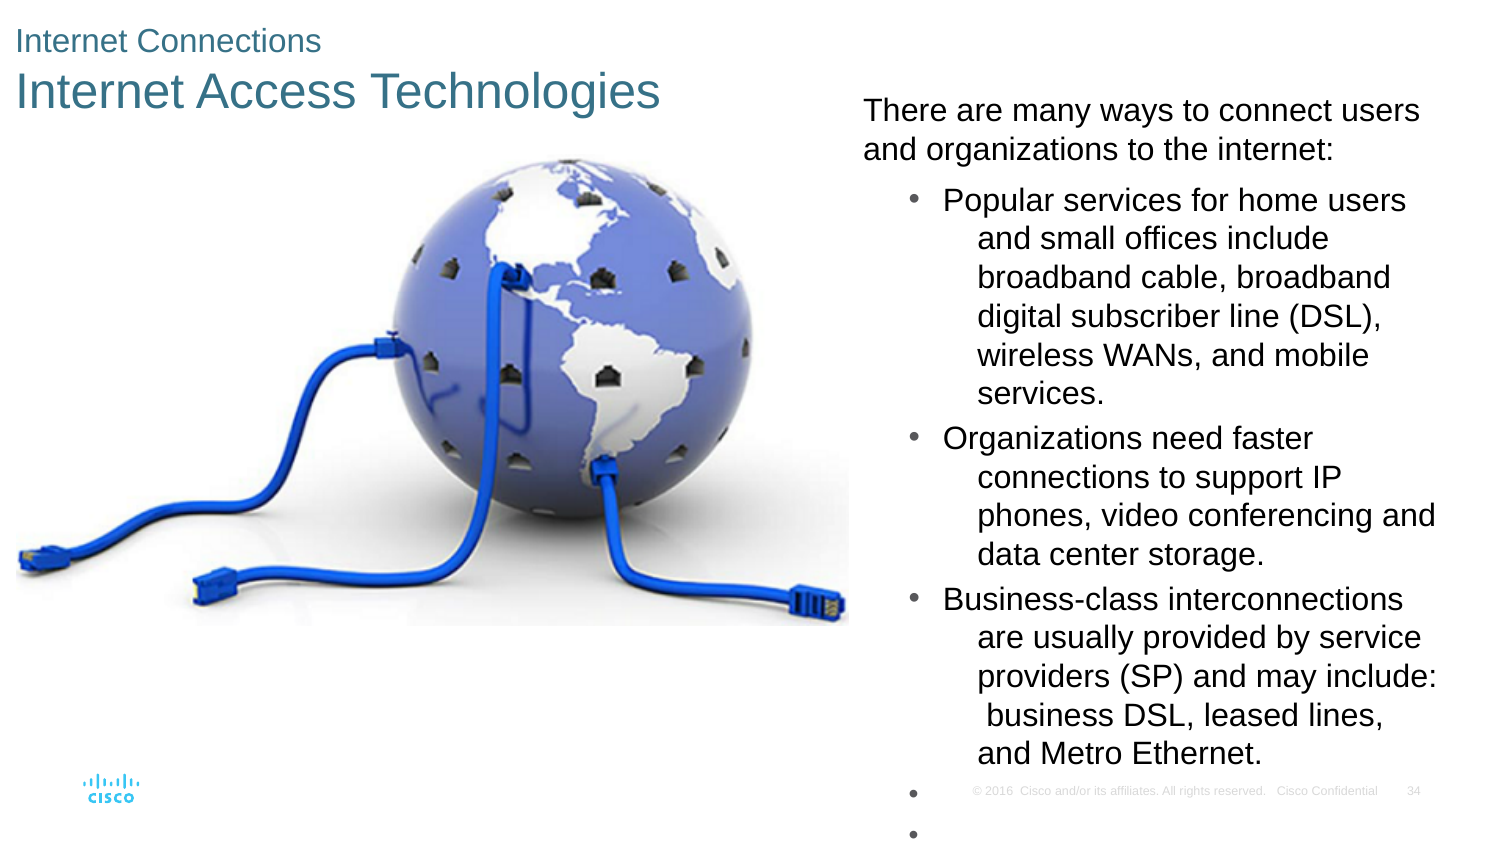

# Internet Connections Internet Access Technologies
There are many ways to connect users and organizations to the internet:
Popular services for home users and small offices include broadband cable, broadband digital subscriber line (DSL), wireless WANs, and mobile services.
Organizations need faster connections to support IP phones, video conferencing and data center storage.
Business-class interconnections are usually provided by service providers (SP) and may include: business DSL, leased lines, and Metro Ethernet.